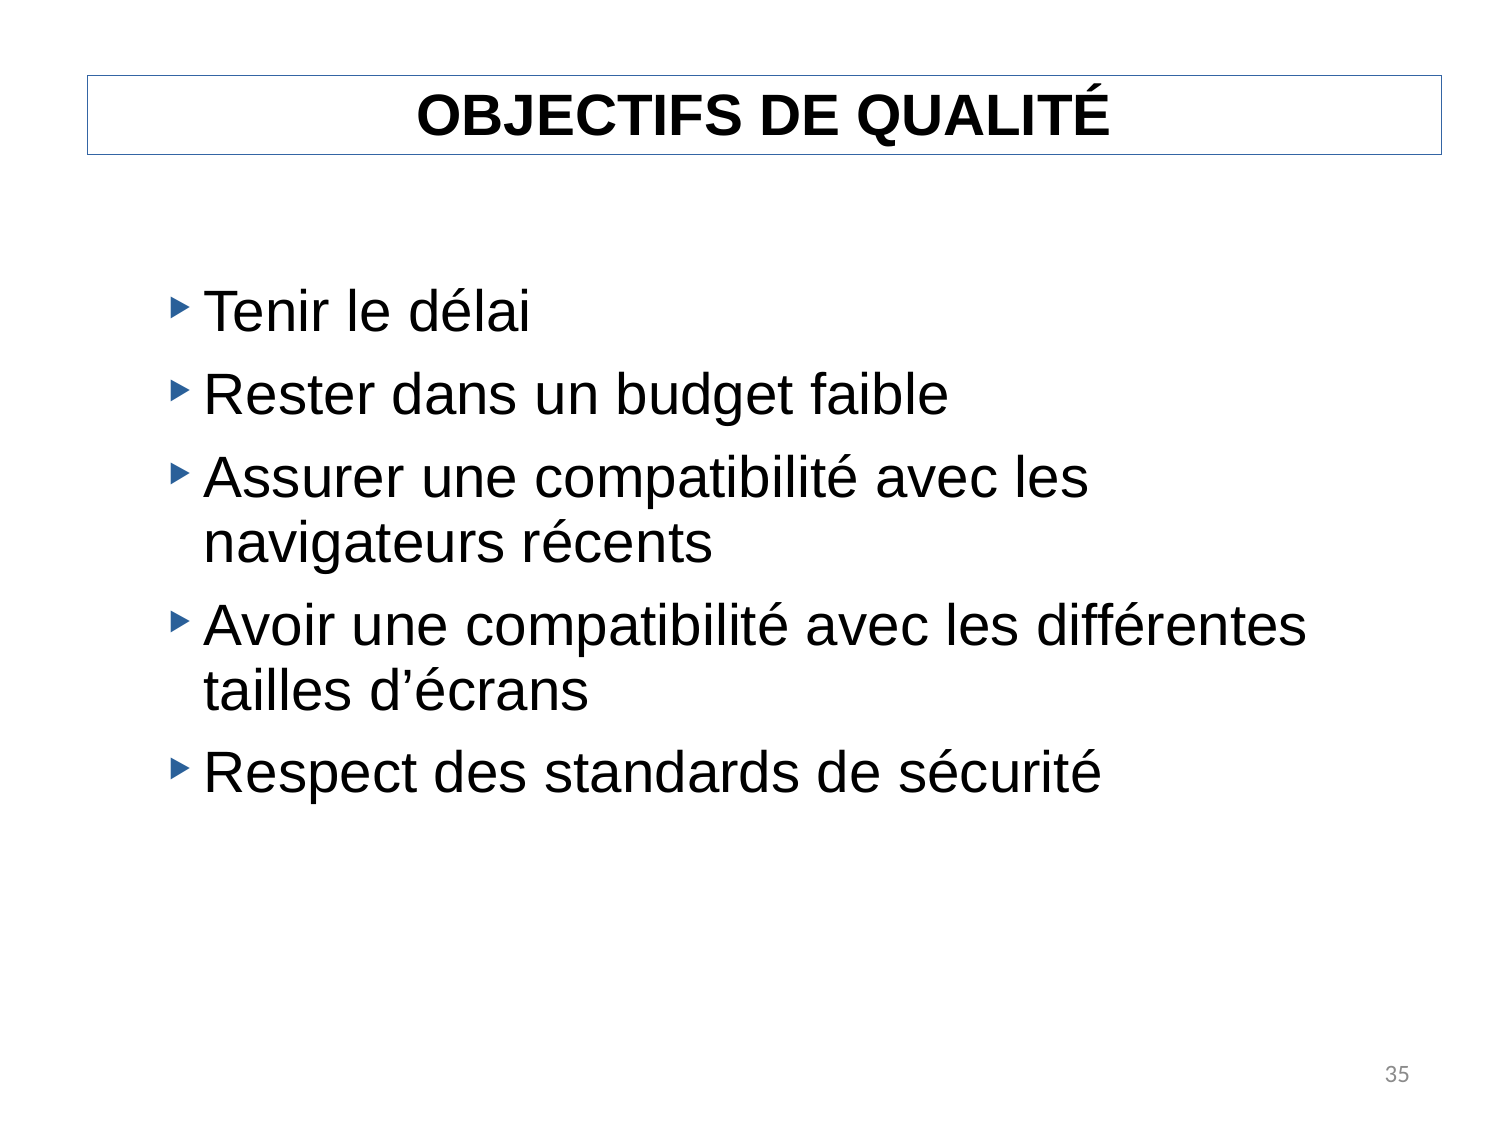

OBJECTIFS DE QUALITÉ
Tenir le délai
Rester dans un budget faible
Assurer une compatibilité avec les navigateurs récents
Avoir une compatibilité avec les différentes tailles d’écrans
Respect des standards de sécurité
Soutenance Concepteur Développeur d'Application - David Saoud - 26/11/2020
35